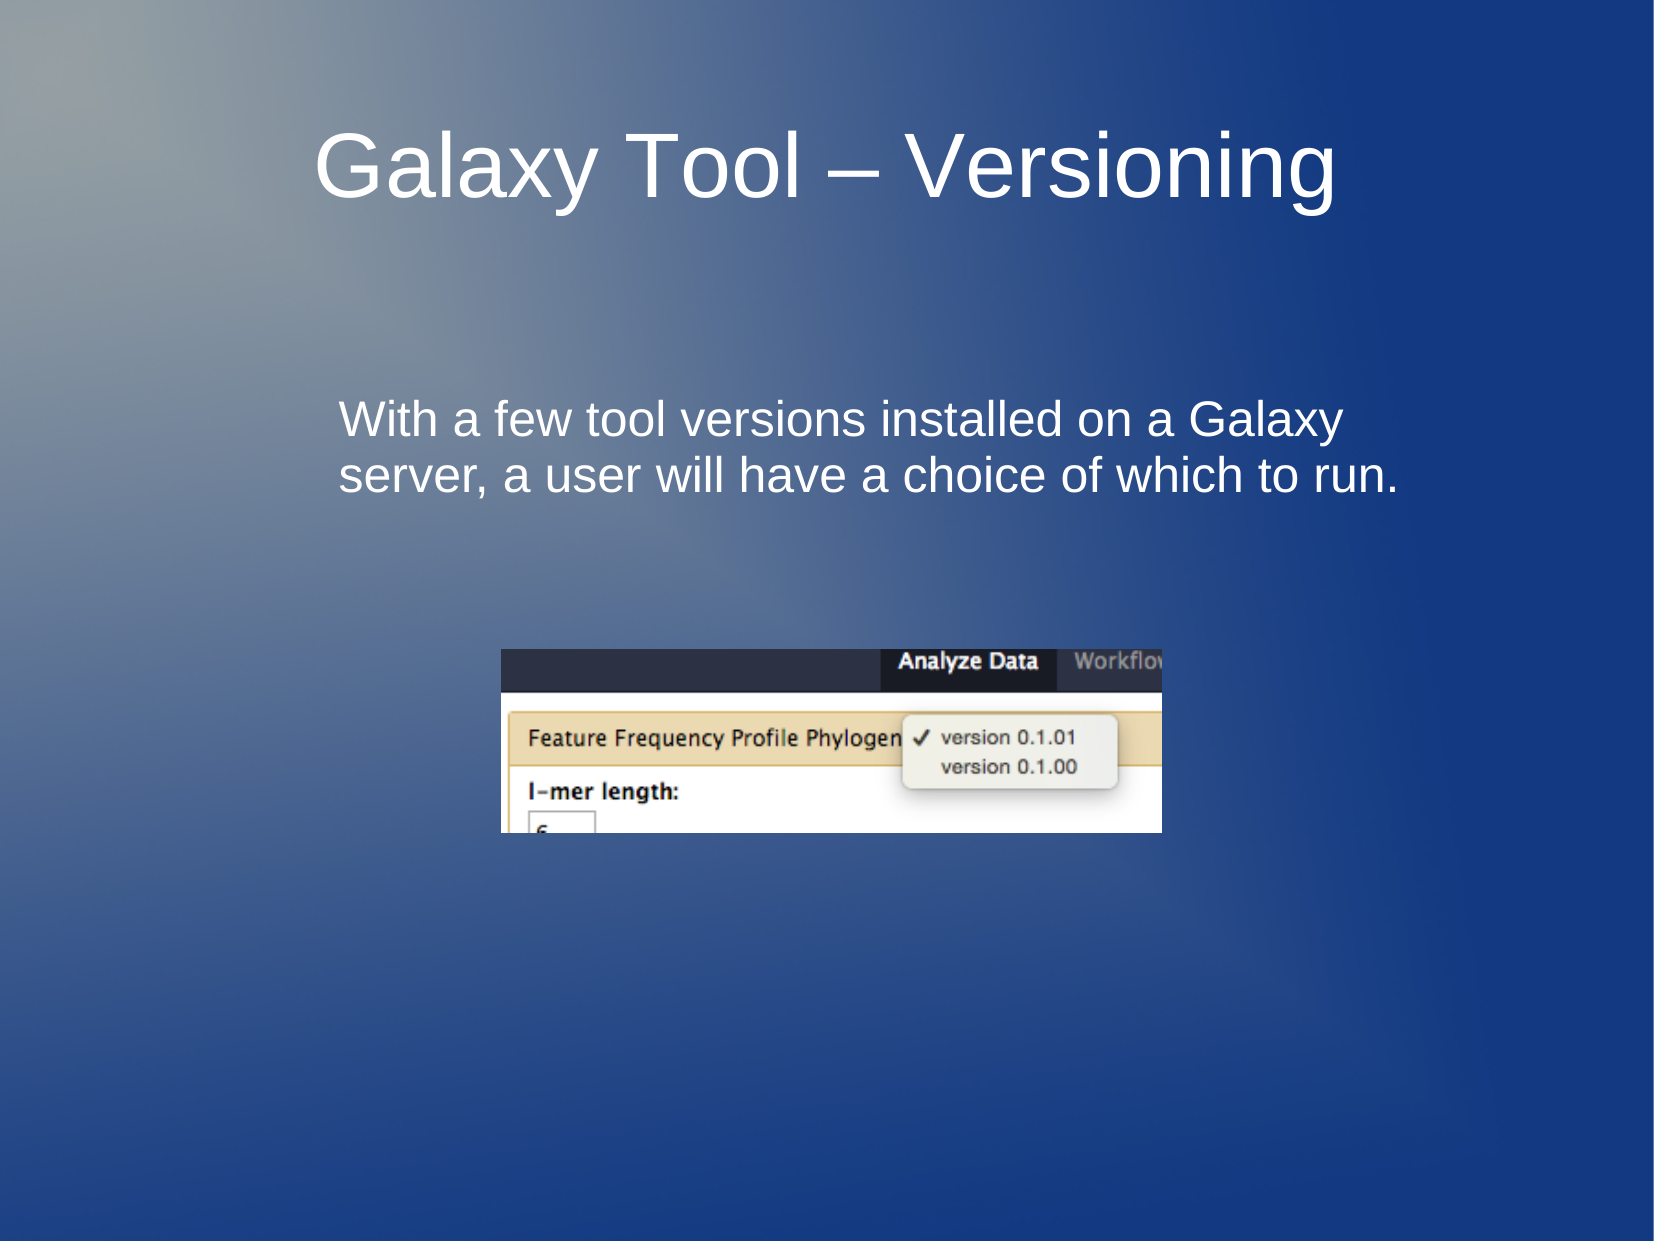

# Galaxy Tool – Versioning
With a few tool versions installed on a Galaxy server, a user will have a choice of which to run.